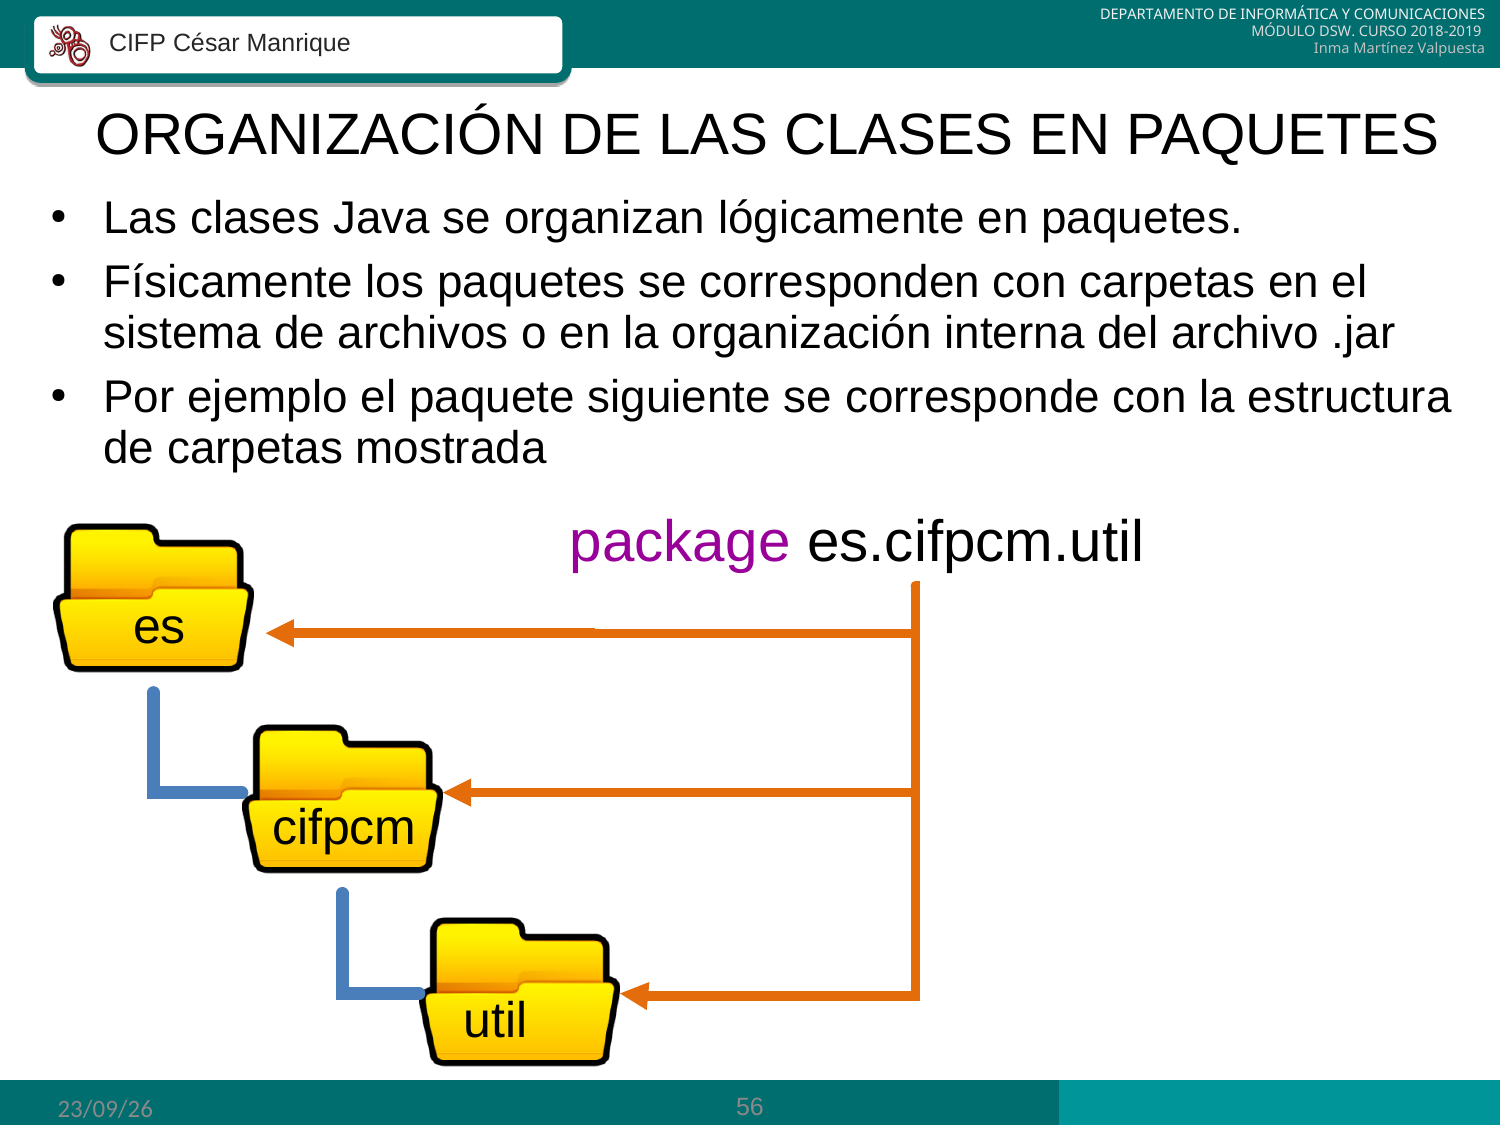

ORGANIZACIÓN DE LAS CLASES EN PAQUETES
# Las clases Java se organizan lógicamente en paquetes.
Físicamente los paquetes se corresponden con carpetas en el sistema de archivos o en la organización interna del archivo .jar
Por ejemplo el paquete siguiente se corresponde con la estructura de carpetas mostrada
package es.cifpcm.util
es
cifpcm
util